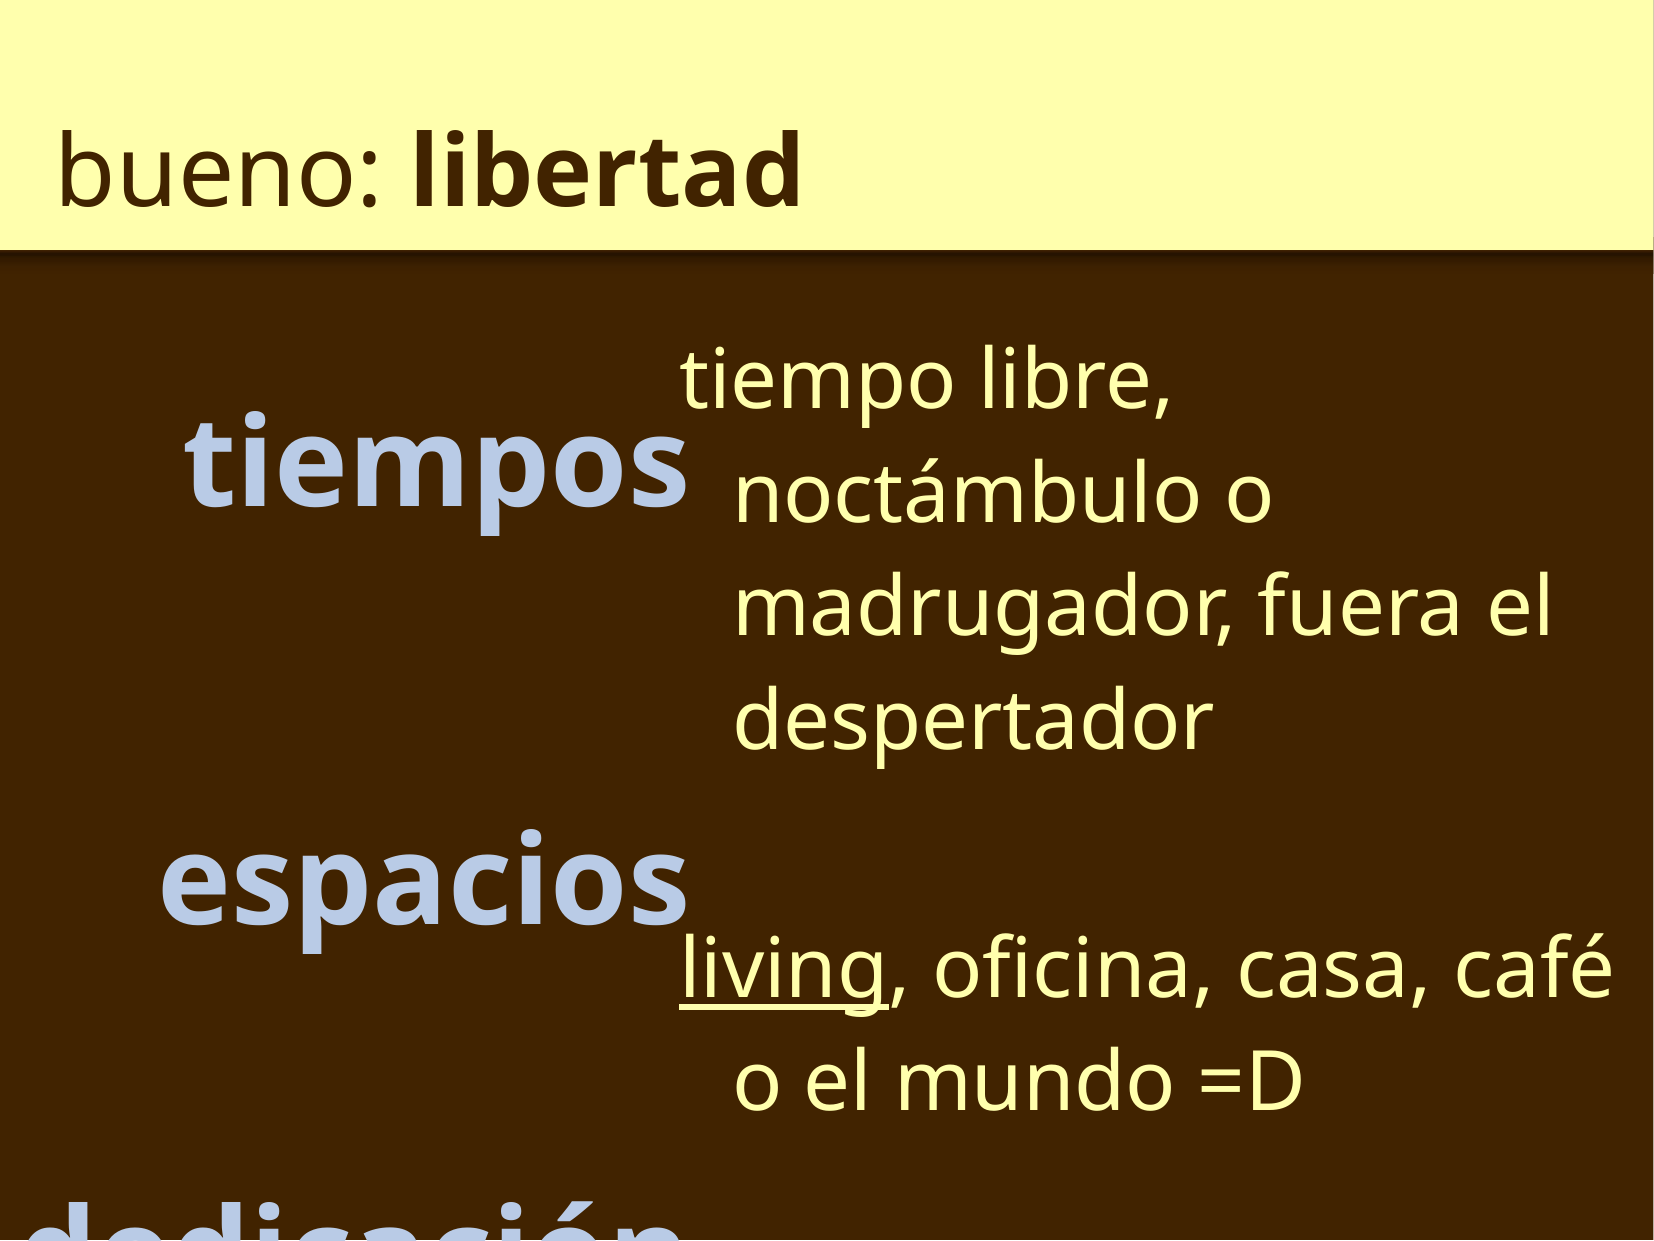

# bueno: libertad
tiempo libre, noctámbulo o madrugador, fuera el despertador
living, oficina, casa, café o el mundo =D
trabajar mucho o poco, según posibilidad/necesidad
tiempos
espacios
dedicación